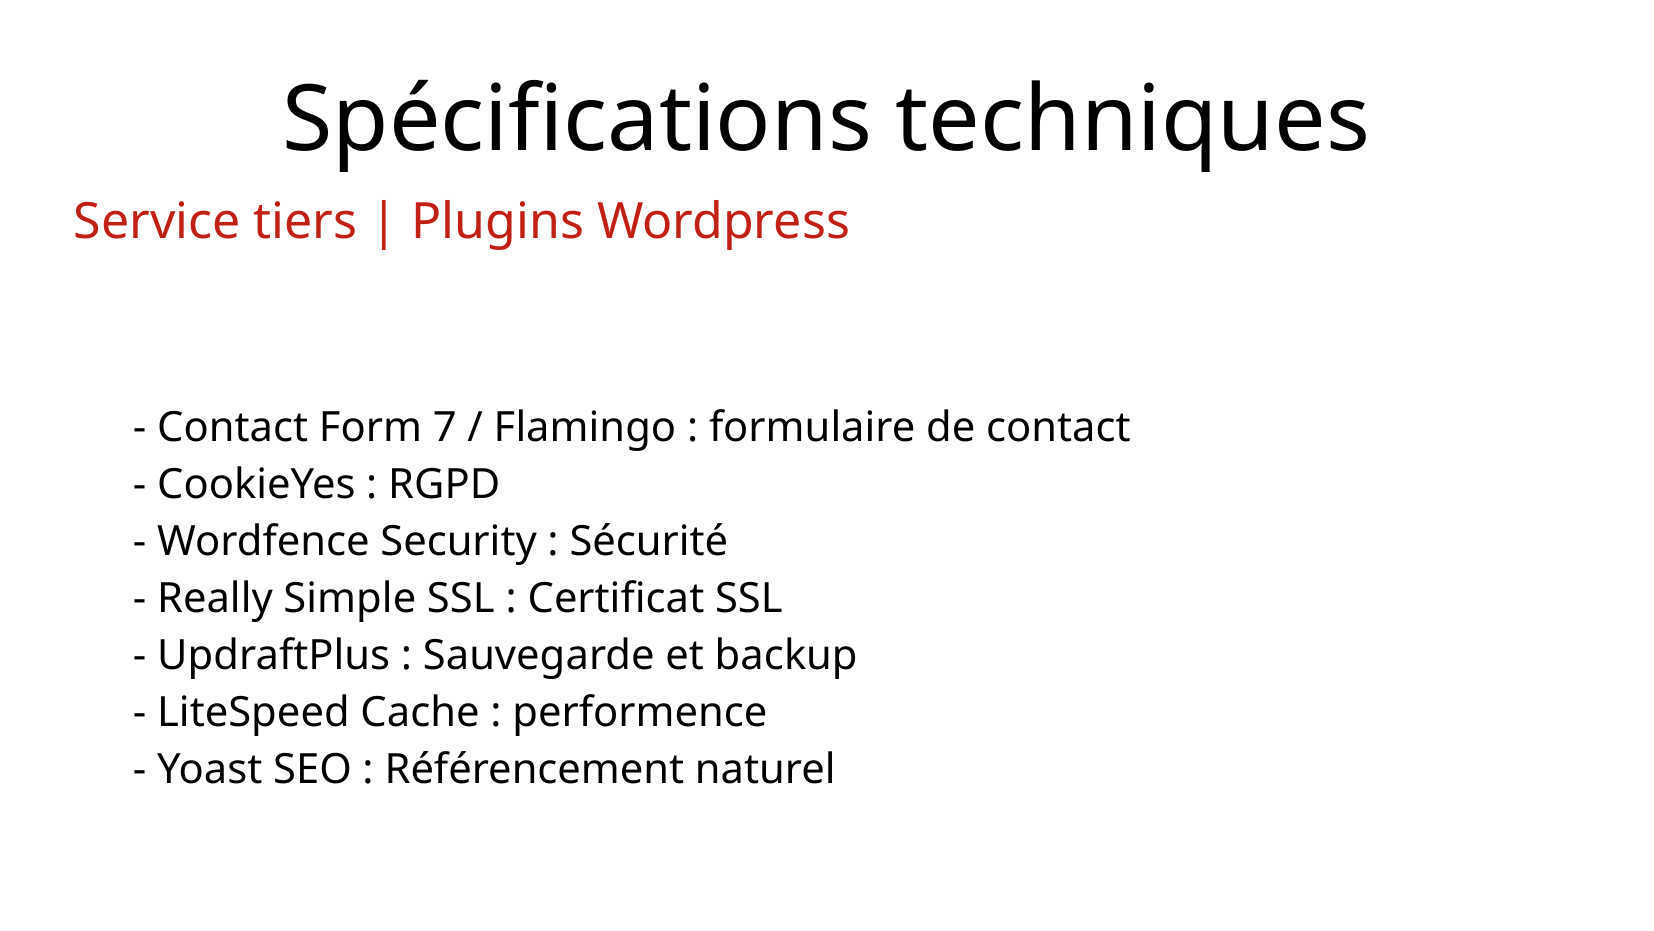

# Spécifications techniques
Service tiers | Plugins Wordpress
- Contact Form 7 / Flamingo : formulaire de contact
- CookieYes : RGPD
- Wordfence Security : Sécurité
- Really Simple SSL : Certificat SSL
- UpdraftPlus : Sauvegarde et backup
- LiteSpeed Cache : performence
- Yoast SEO : Référencement naturel